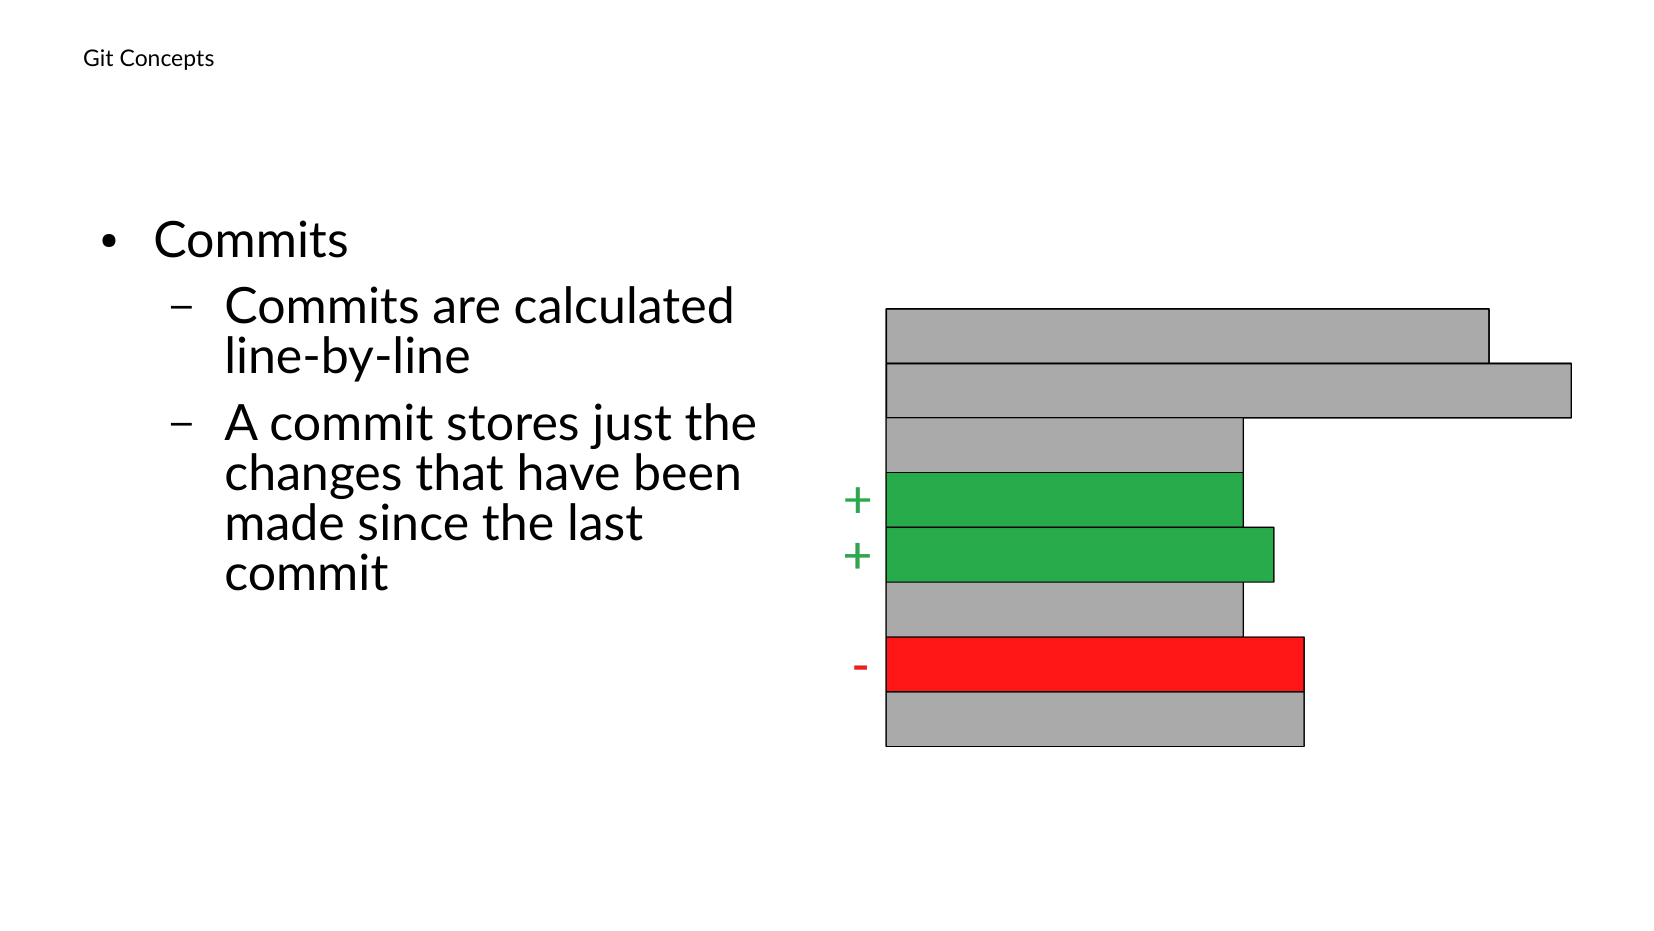

# Git Concepts
Commits
Commits are calculated line-by-line
A commit stores just the changes that have been made since the last commit